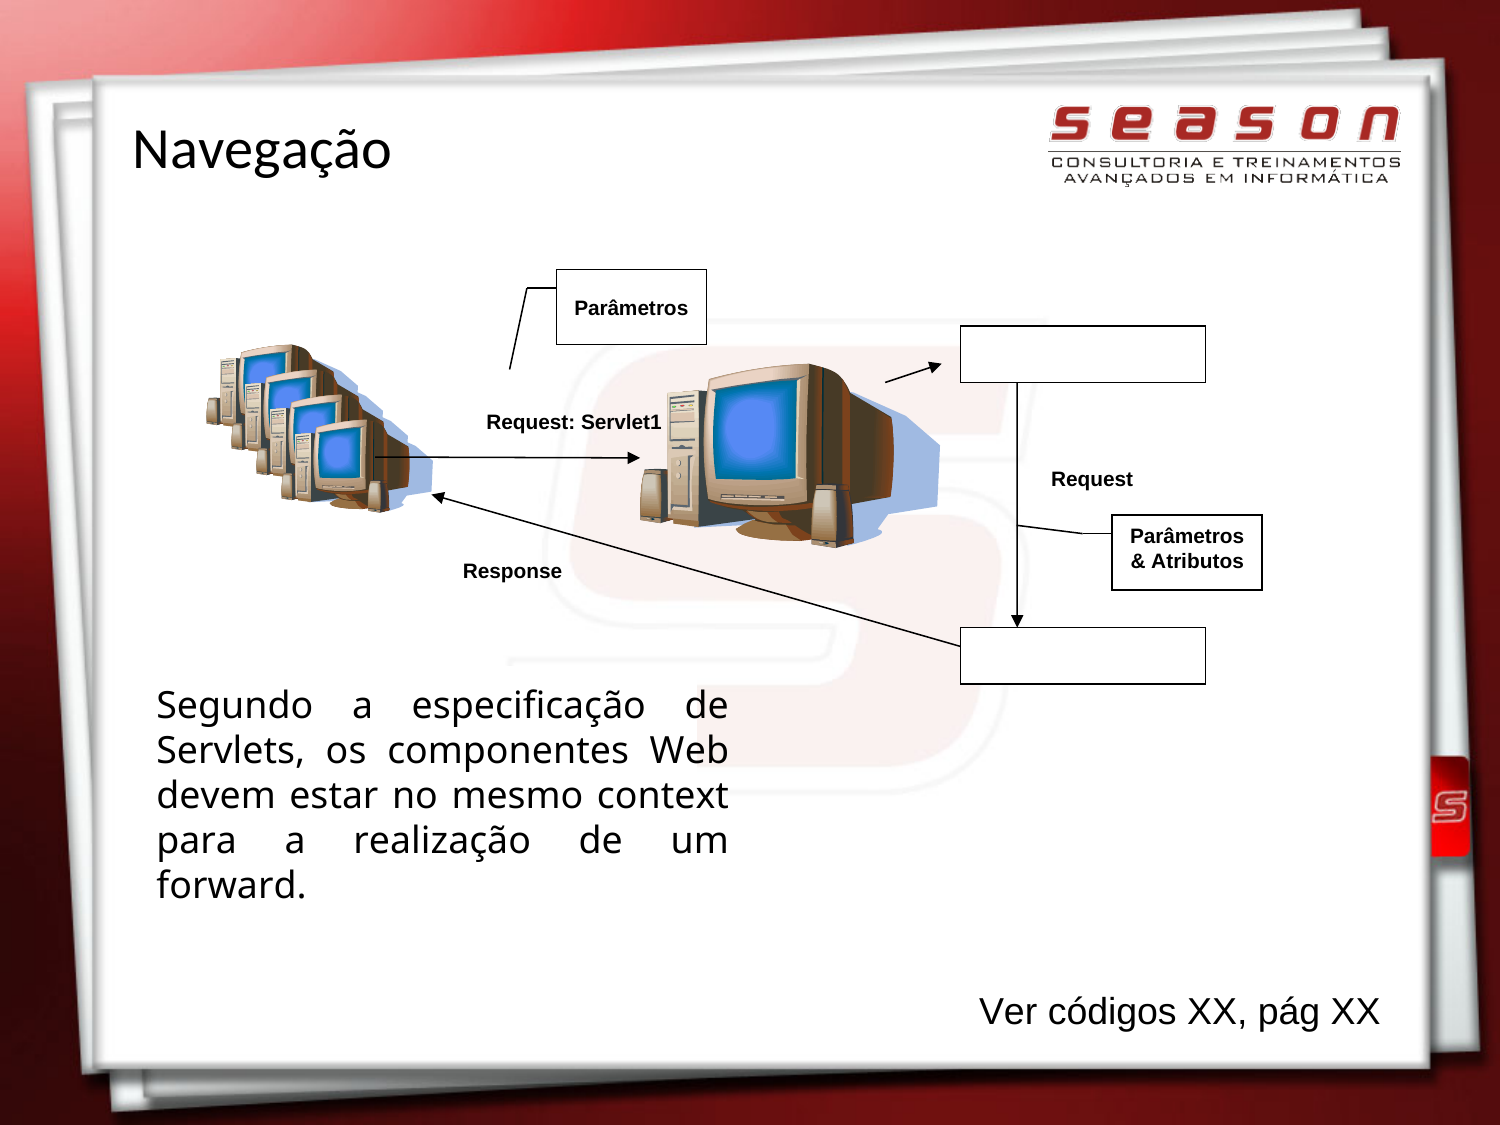

# Navegação
Parâmetros
Servlet1
Request: Servlet1
Request
Parâmetros
& Atributos
Response
Servlet2
Segundo a especificação de Servlets, os componentes Web devem estar no mesmo context para a realização de um forward.
Segundo a especificação de Servlets, os componentes Web devem estar no mesmo context para a realização de um forward.
Ver códigos XX, pág XX